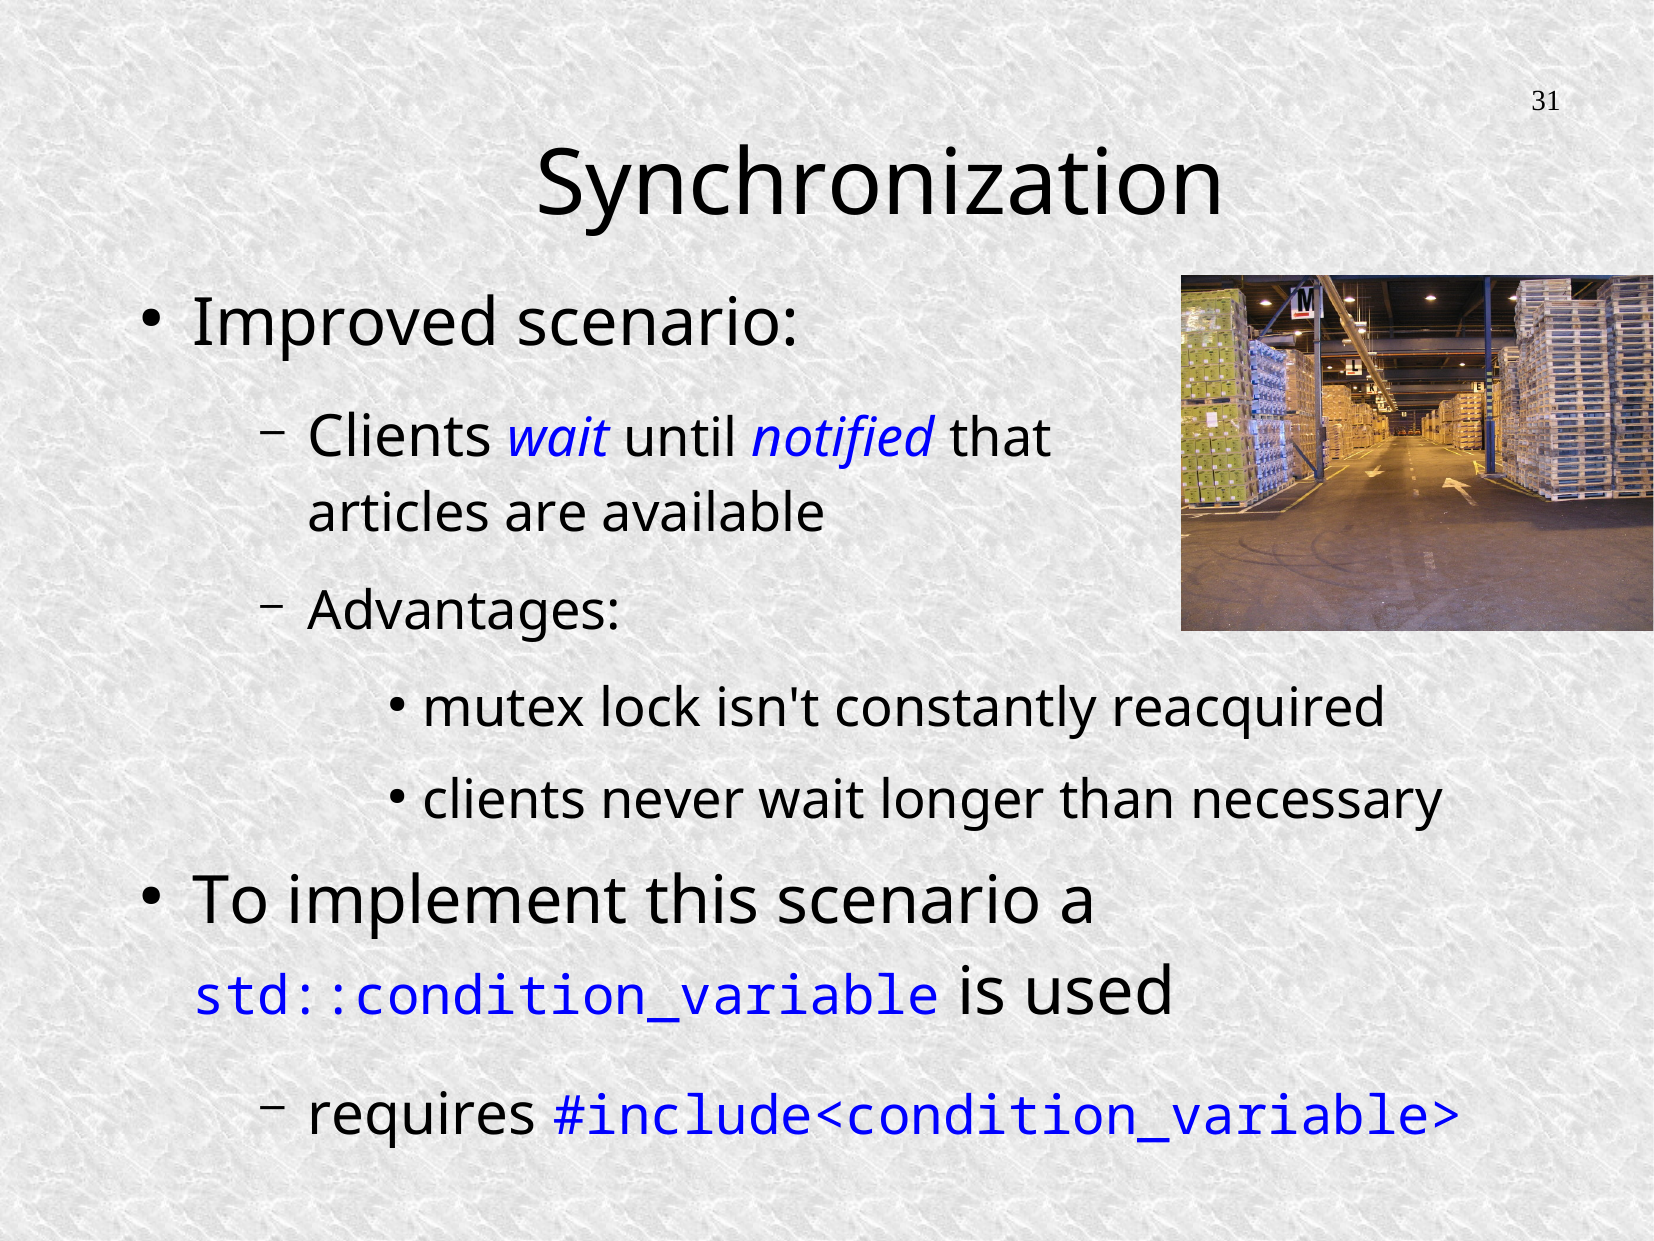

# Synchronization
31
Improved scenario:
Clients wait until notified that
articles are available
Advantages:
mutex lock isn't constantly reacquired
clients never wait longer than necessary
To implement this scenario a std::condition_variable is used
requires #include<condition_variable>